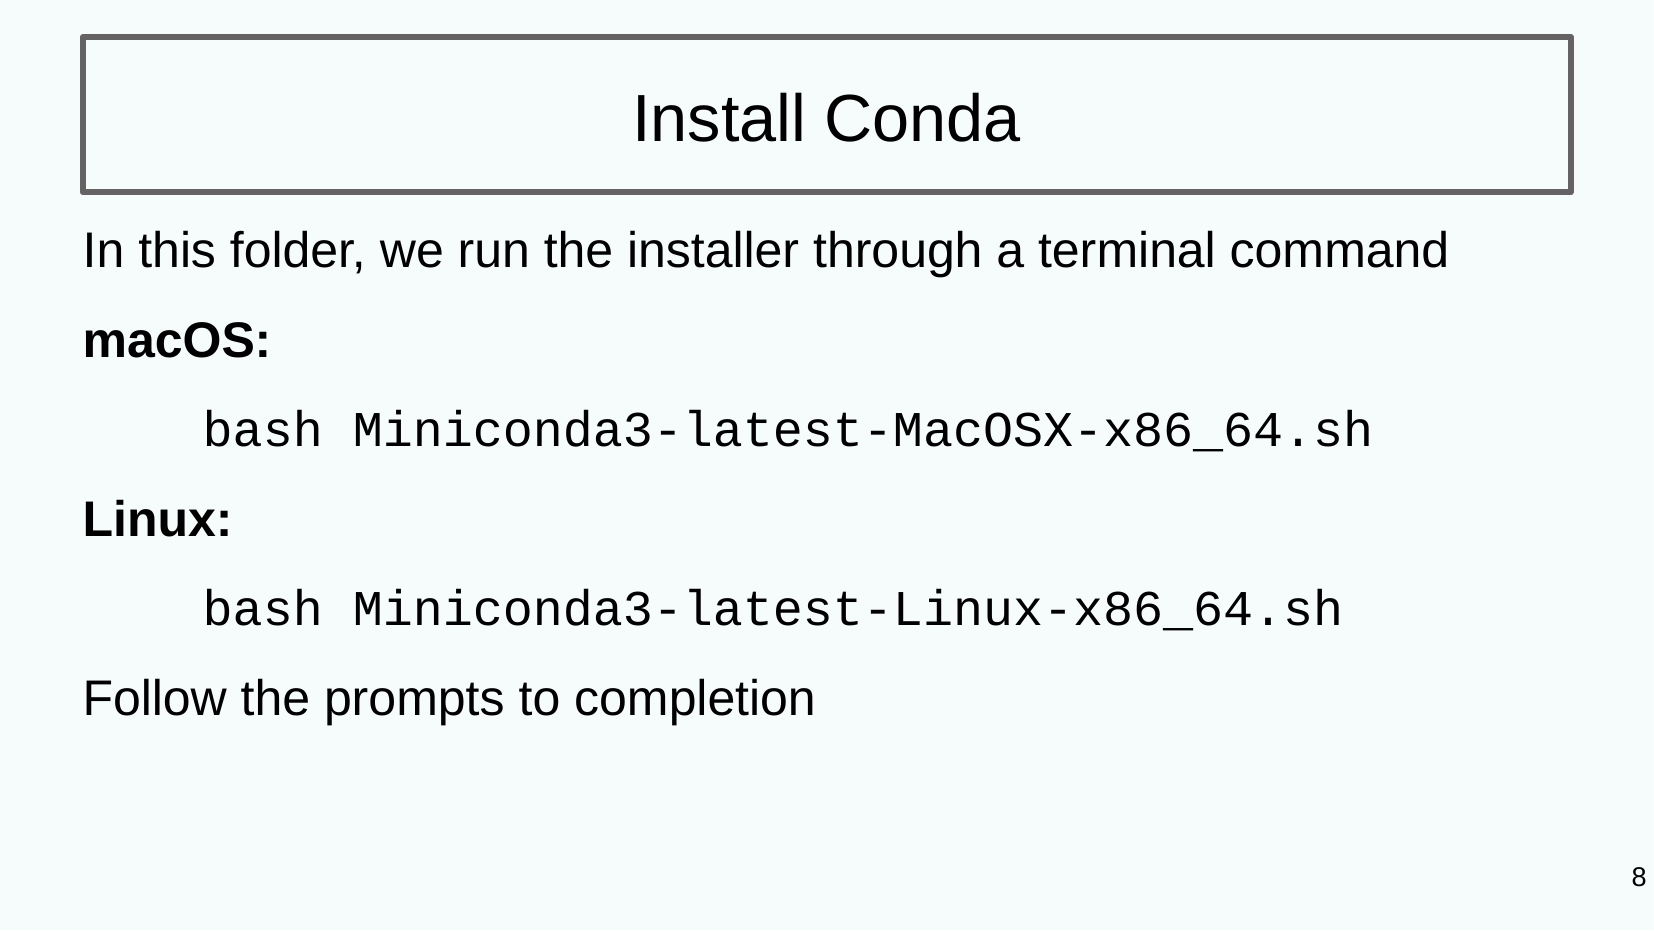

Install Conda
In this folder, we run the installer through a terminal command
macOS:
 bash Miniconda3-latest-MacOSX-x86_64.sh
Linux:
 bash Miniconda3-latest-Linux-x86_64.sh
Follow the prompts to completion